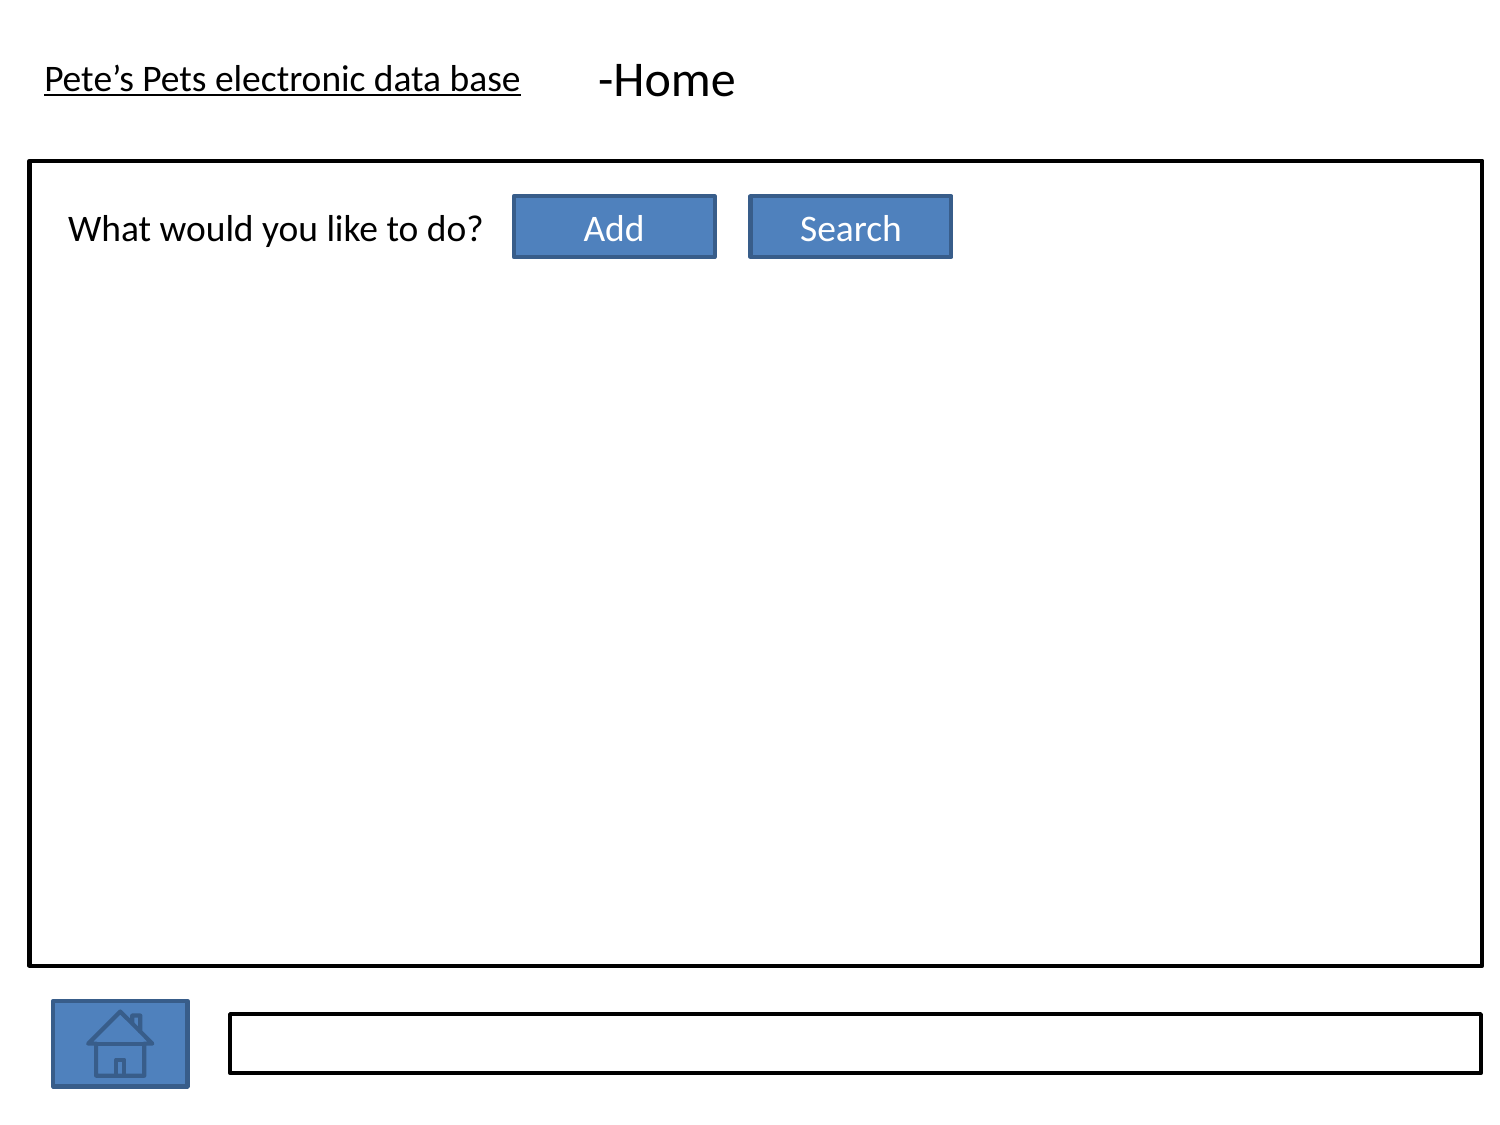

-Home
Pete’s Pets electronic data base
What would you like to do?
Add
Search